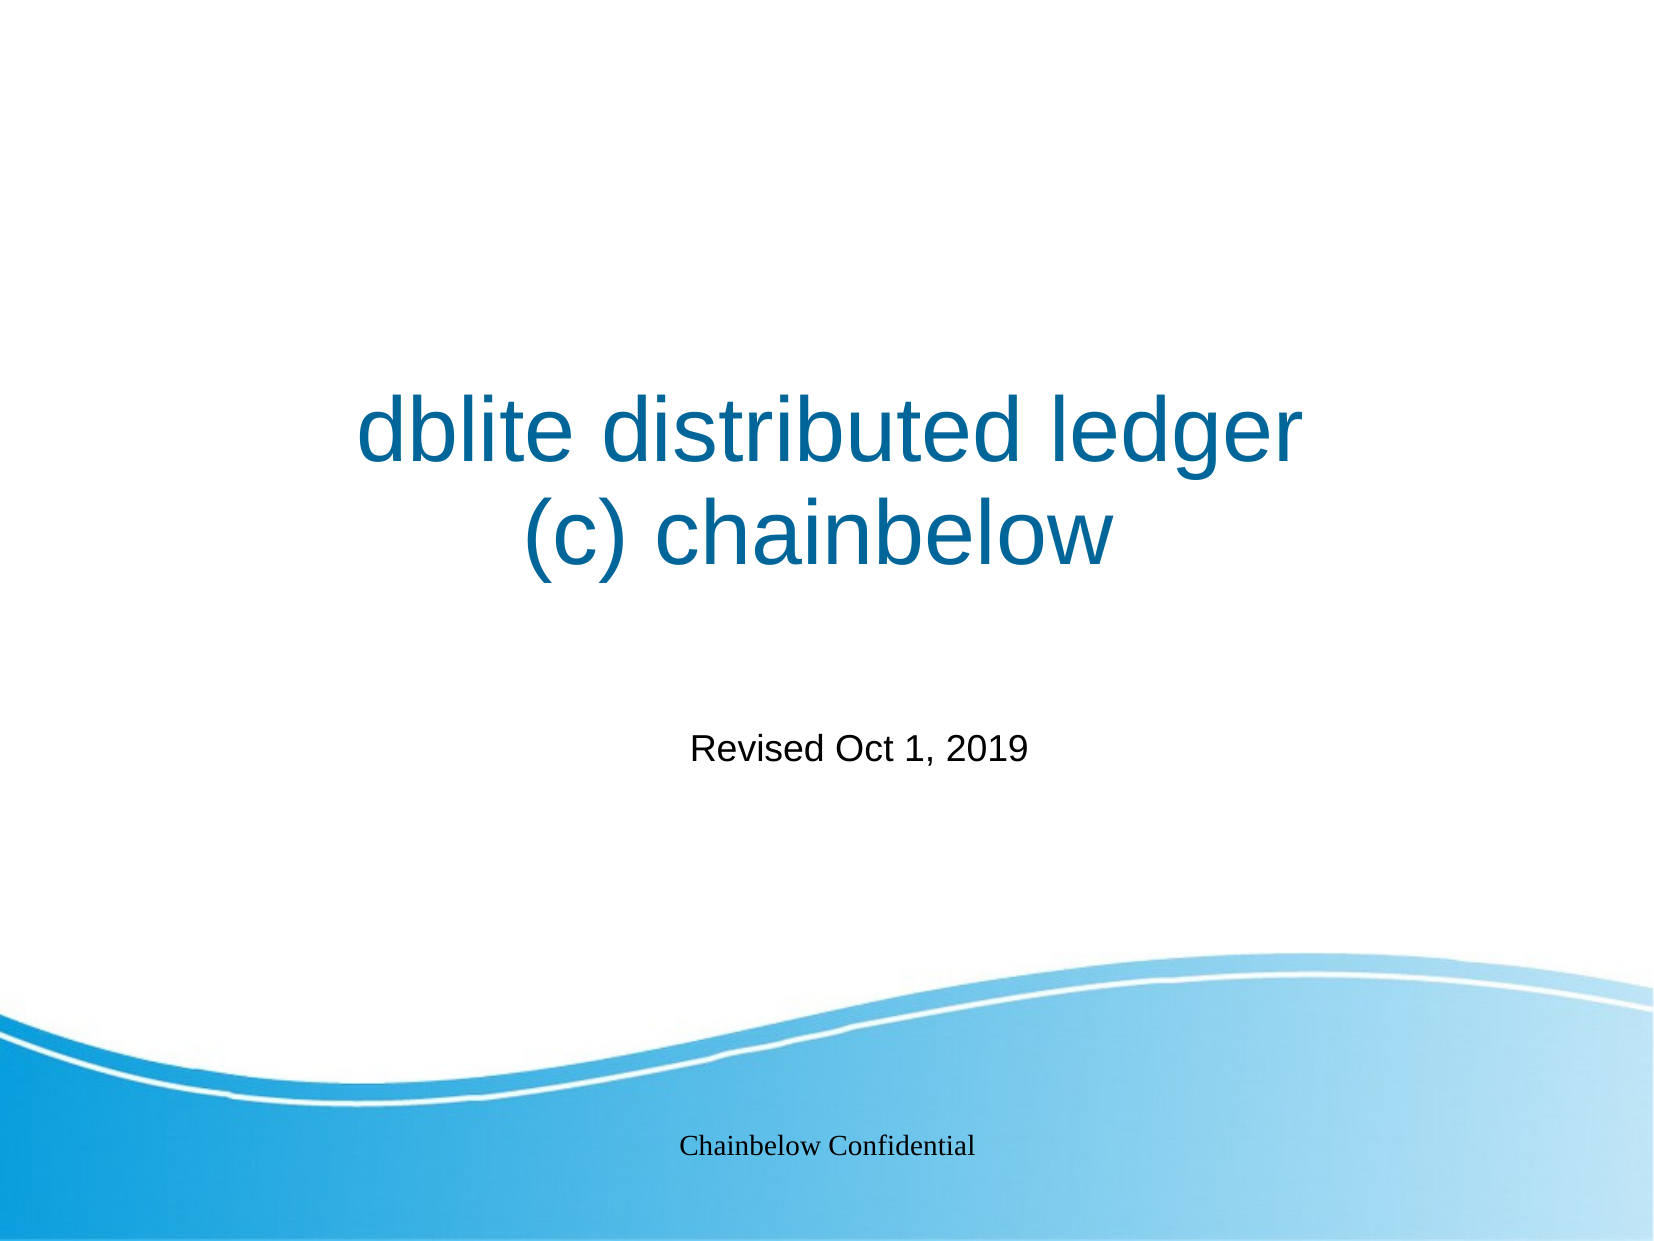

# dblite distributed ledger (c) chainbelow
Revised Oct 1, 2019